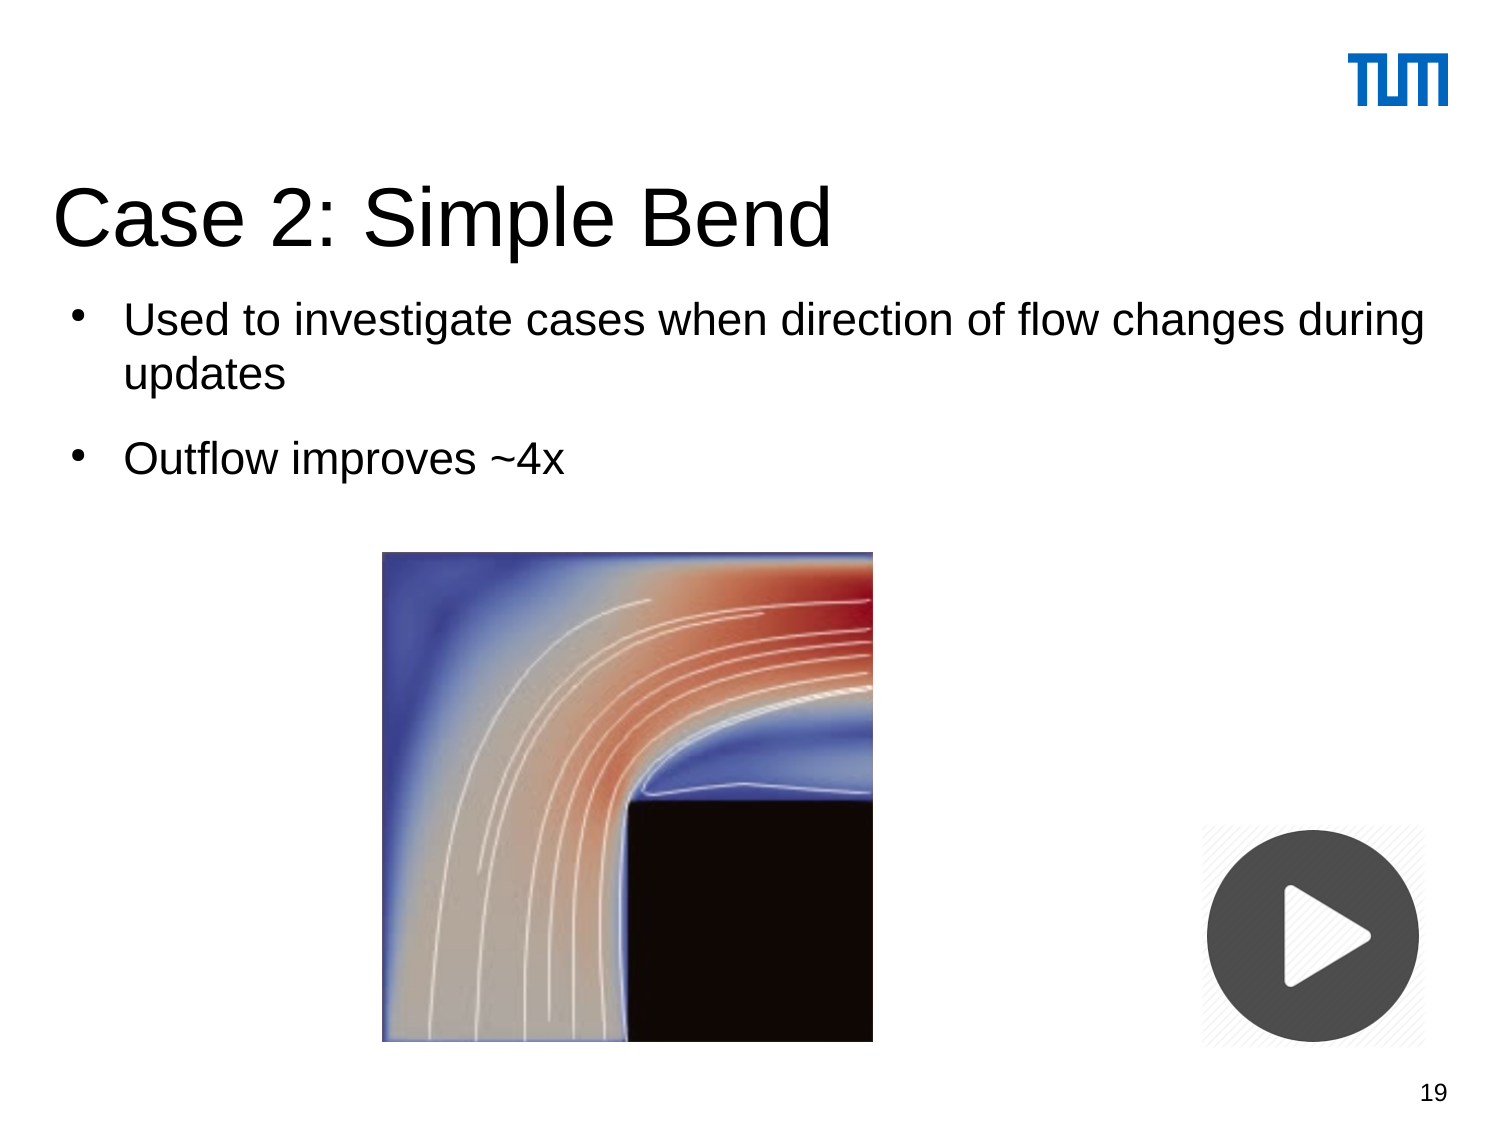

# Case 2: Simple Bend
Used to investigate cases when direction of flow changes during updates
Outflow improves ~4x